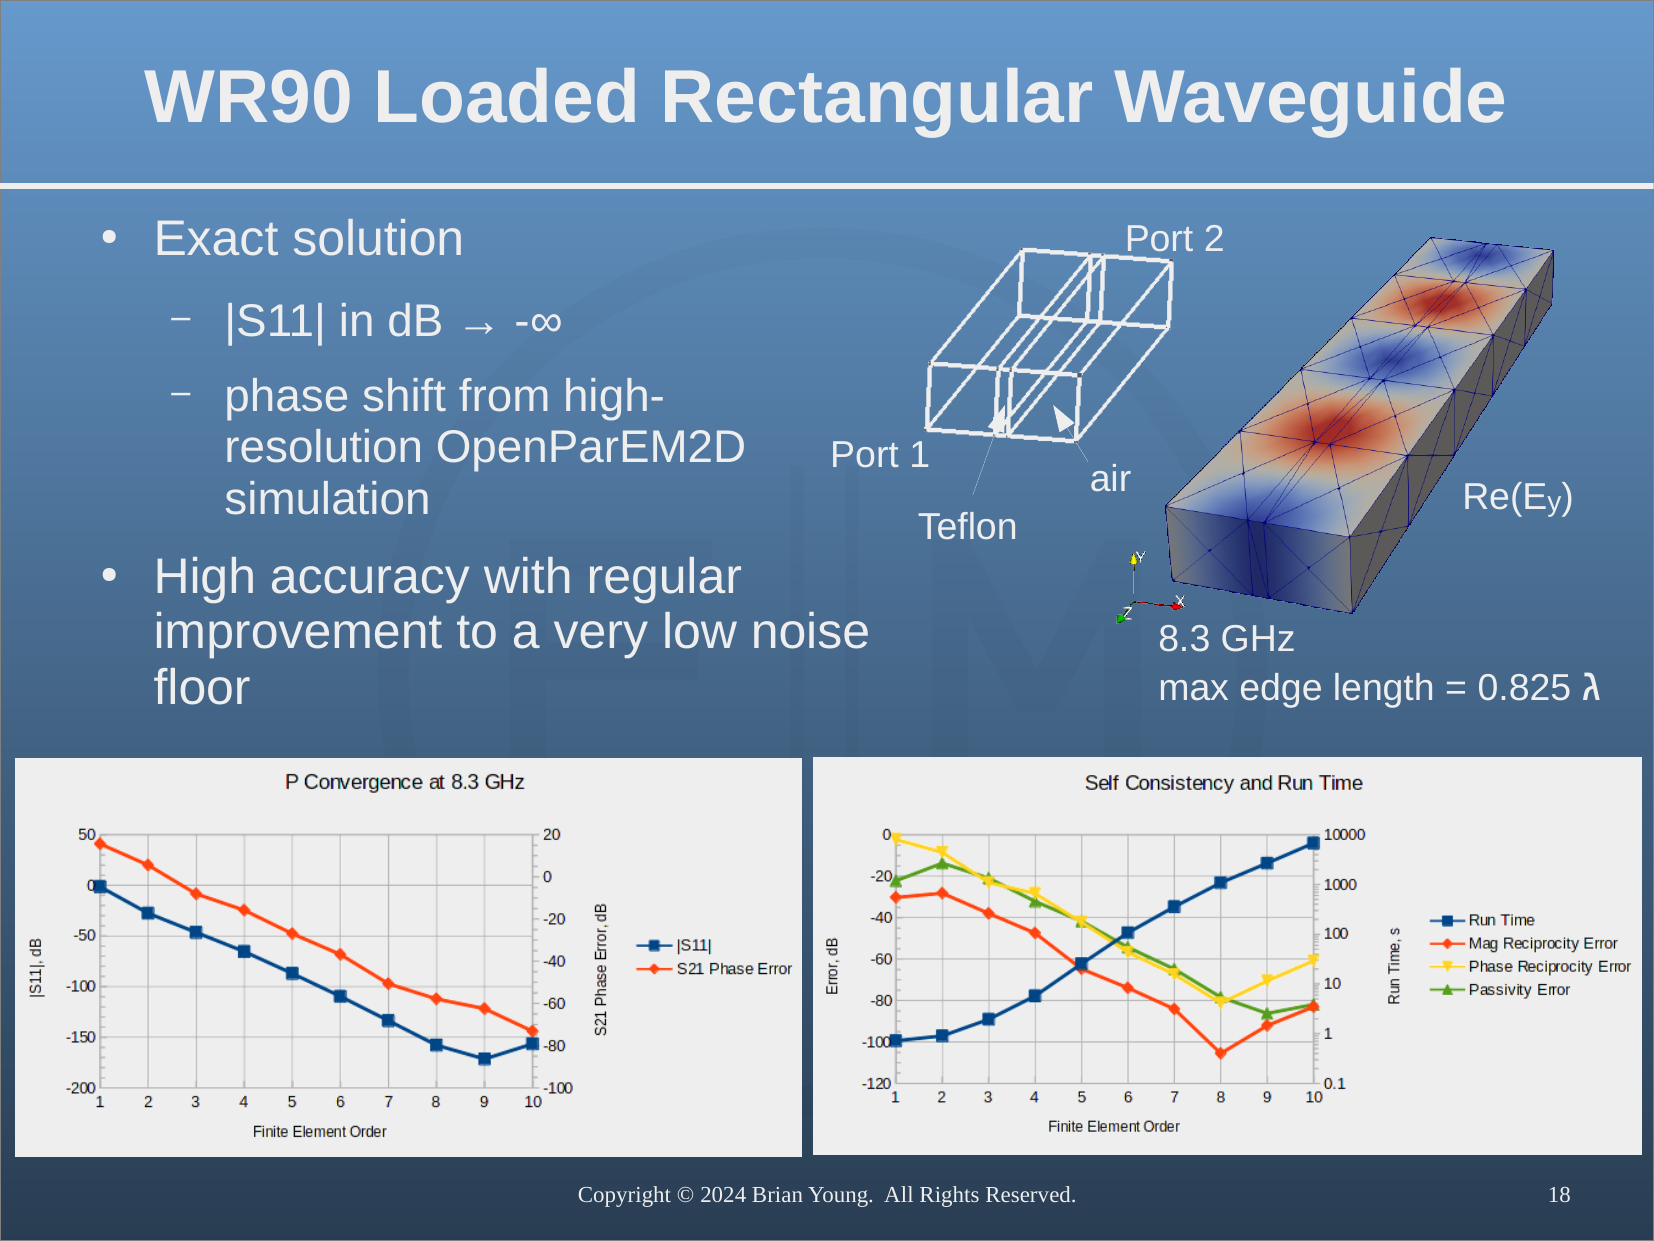

# WR90 Loaded Rectangular Waveguide
Exact solution
|S11| in dB → -∞
phase shift from high-
resolution OpenParEM2D simulation
High accuracy with regular improvement to a very low noise floor
Port 2
Port 1
air
Re(Ey)
Teflon
8.3 GHz
max edge length = 0.825 ג
18